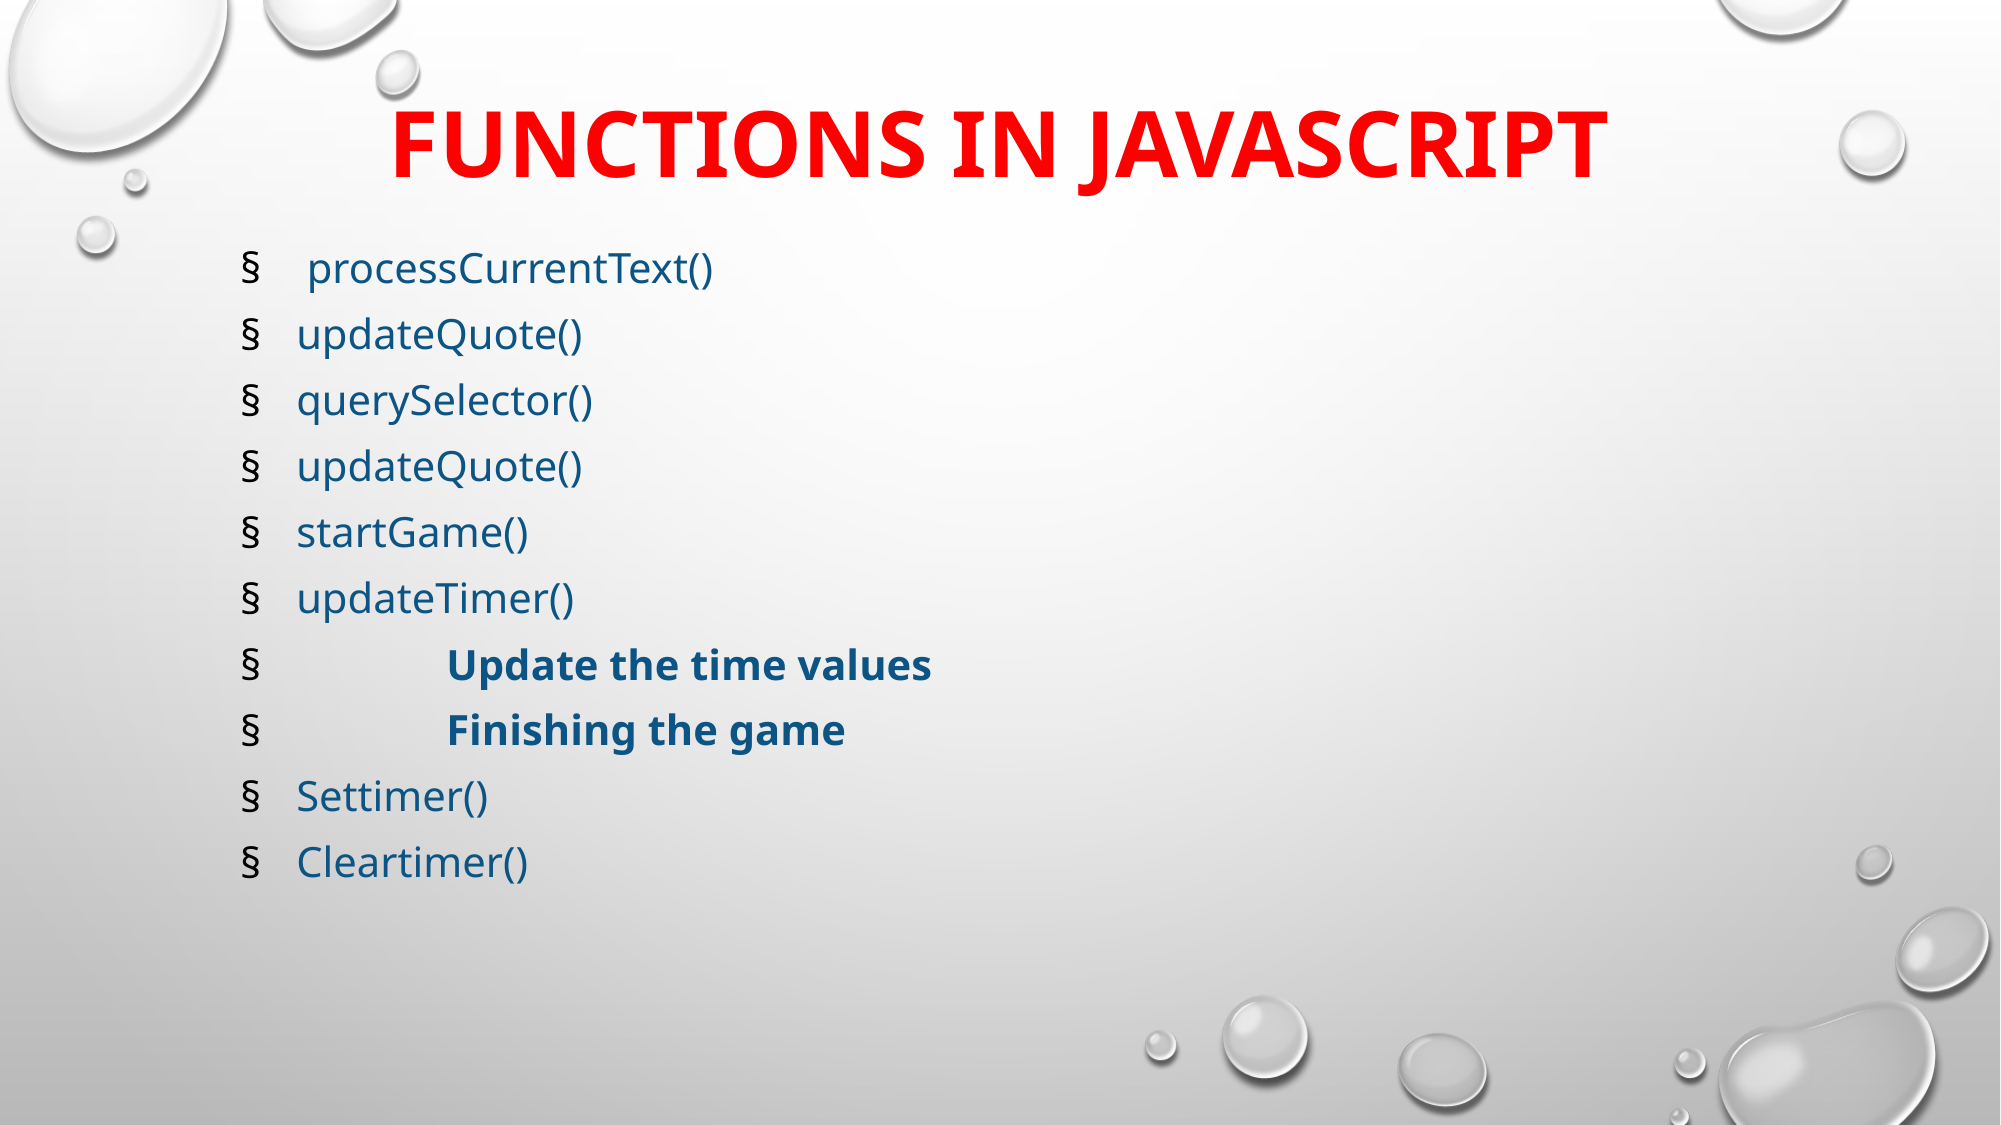

FUNCTIONS IN JAVASCRIPT
 processCurrentText()
updateQuote()
querySelector()
updateQuote()
startGame()
updateTimer()
	Update the time values
	Finishing the game
Settimer()
Cleartimer()